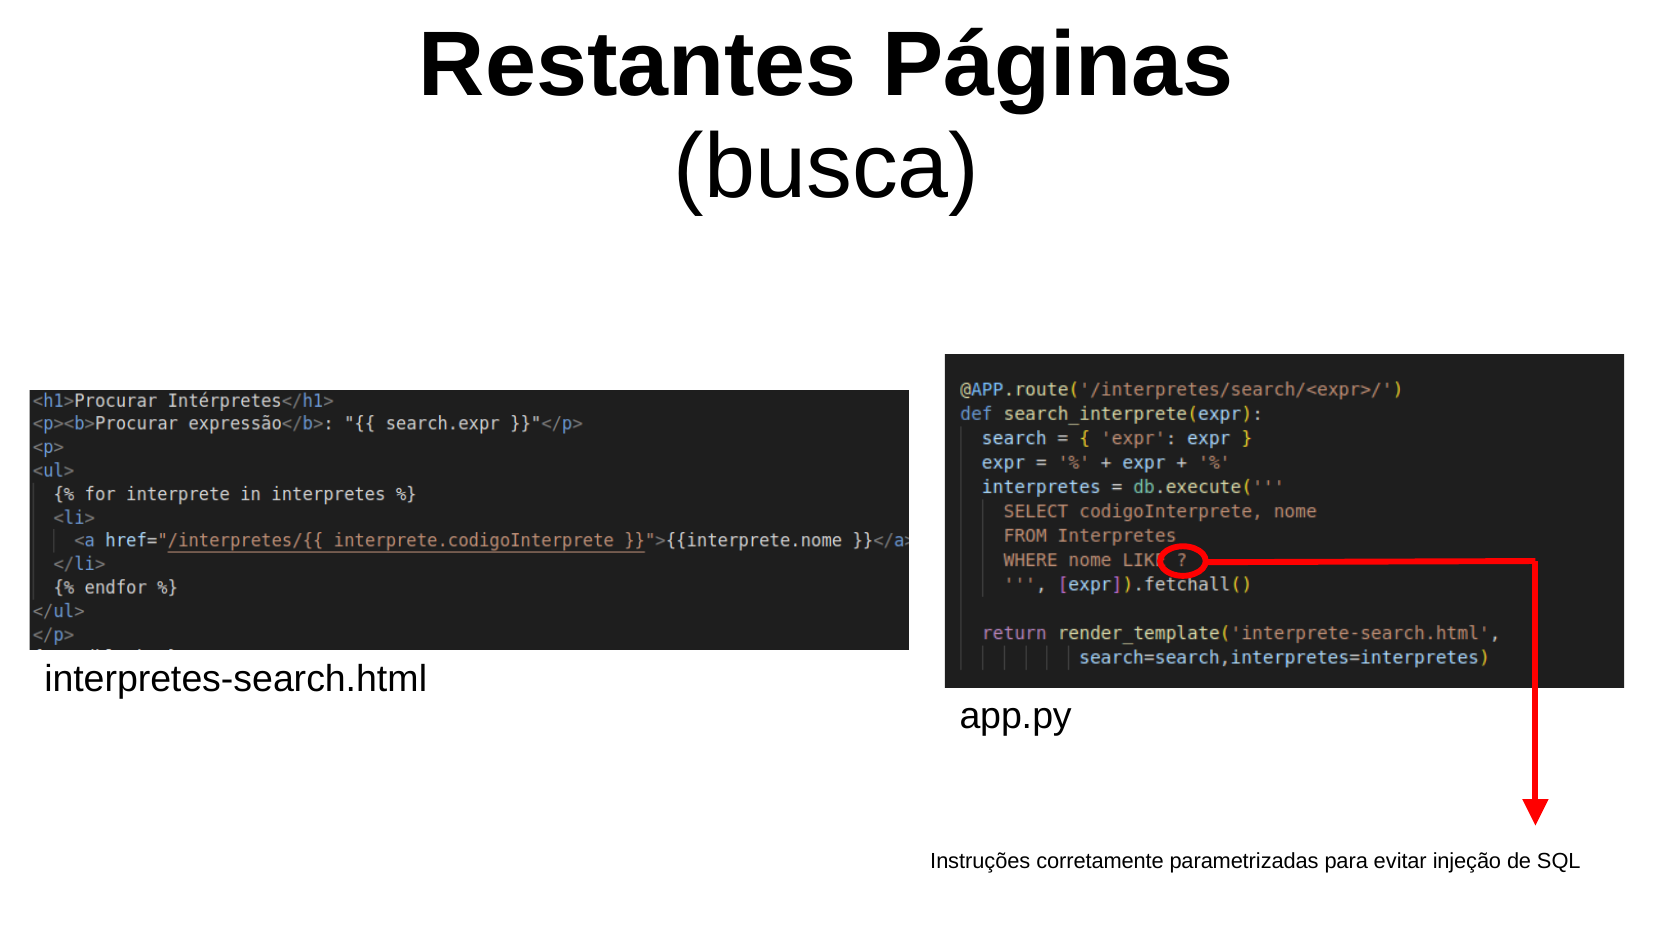

# Restantes Páginas (busca)
interpretes-search.html
app.py
Instruções corretamente parametrizadas para evitar injeção de SQL